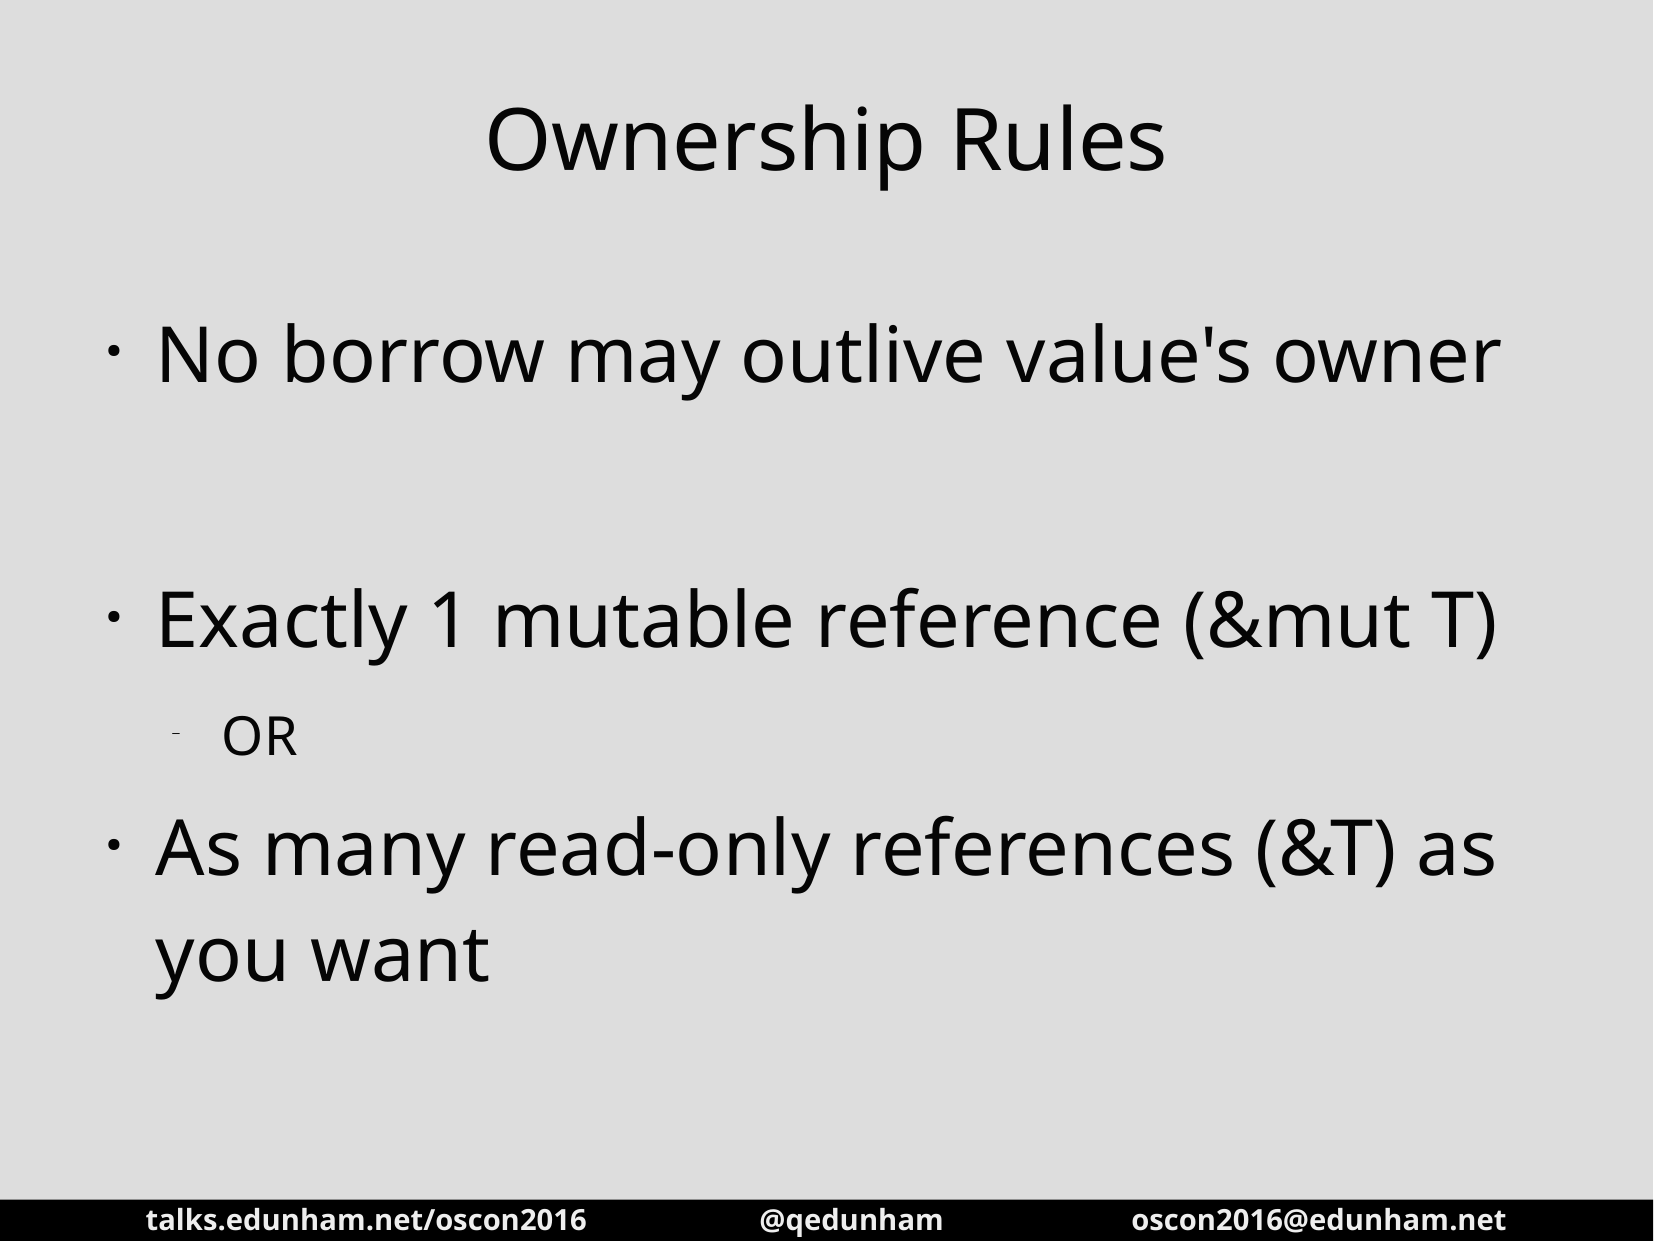

# Ownership Rules
No borrow may outlive value's owner
Exactly 1 mutable reference (&mut T)
OR
As many read-only references (&T) as you want